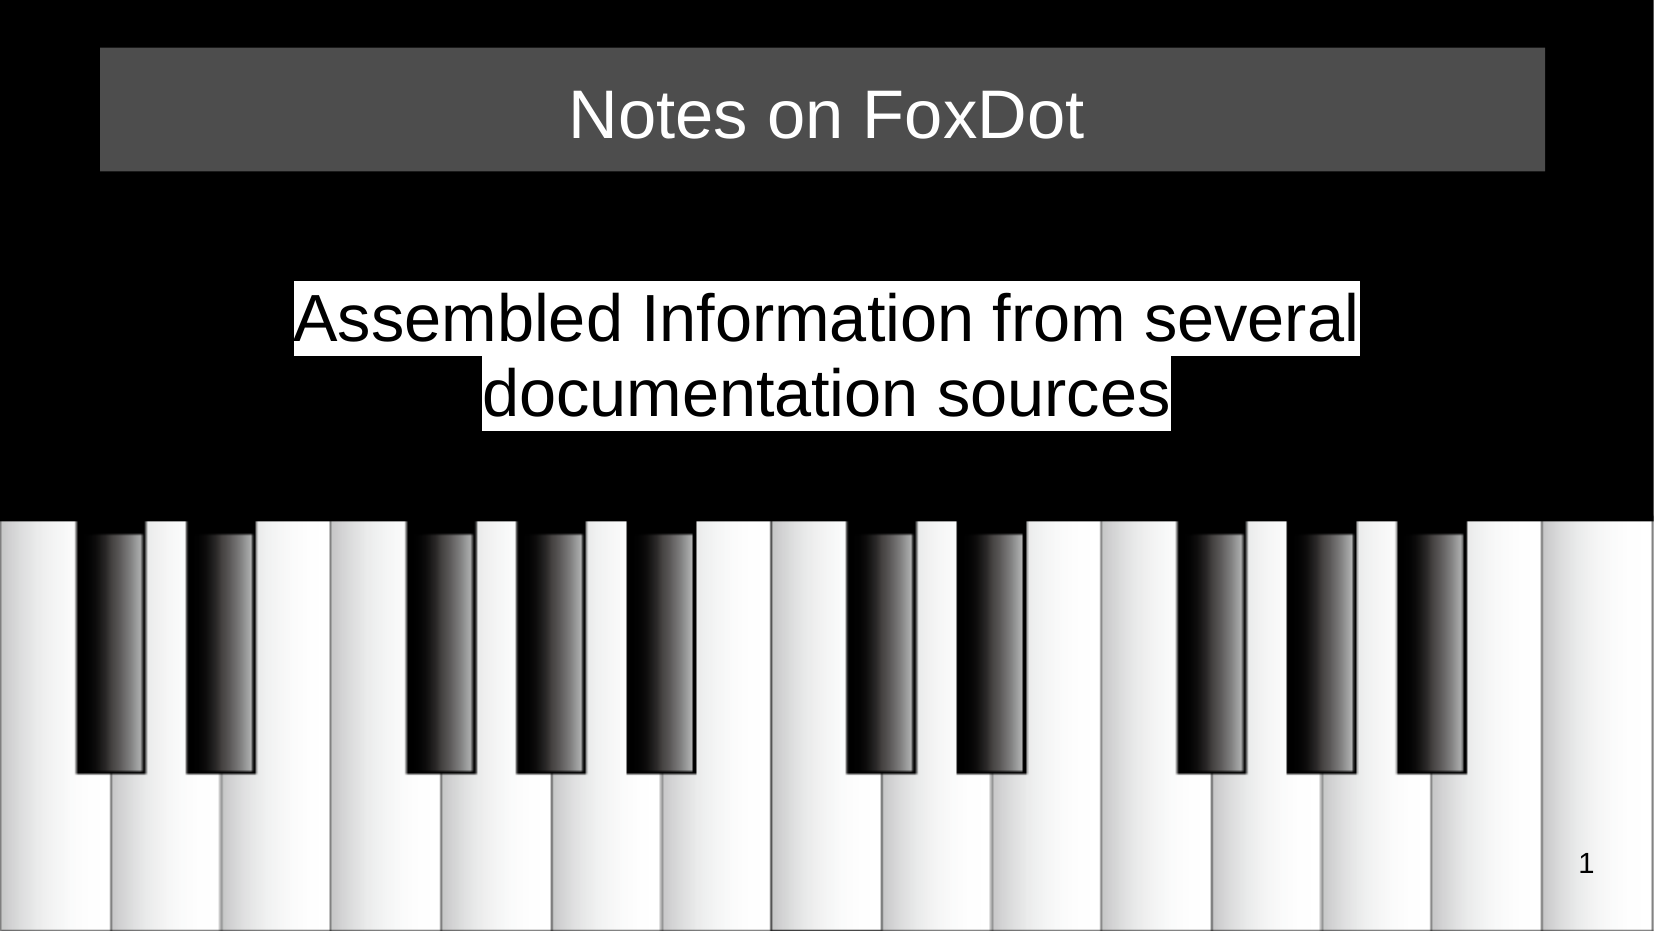

# Notes on FoxDot
Assembled Information from several documentation sources